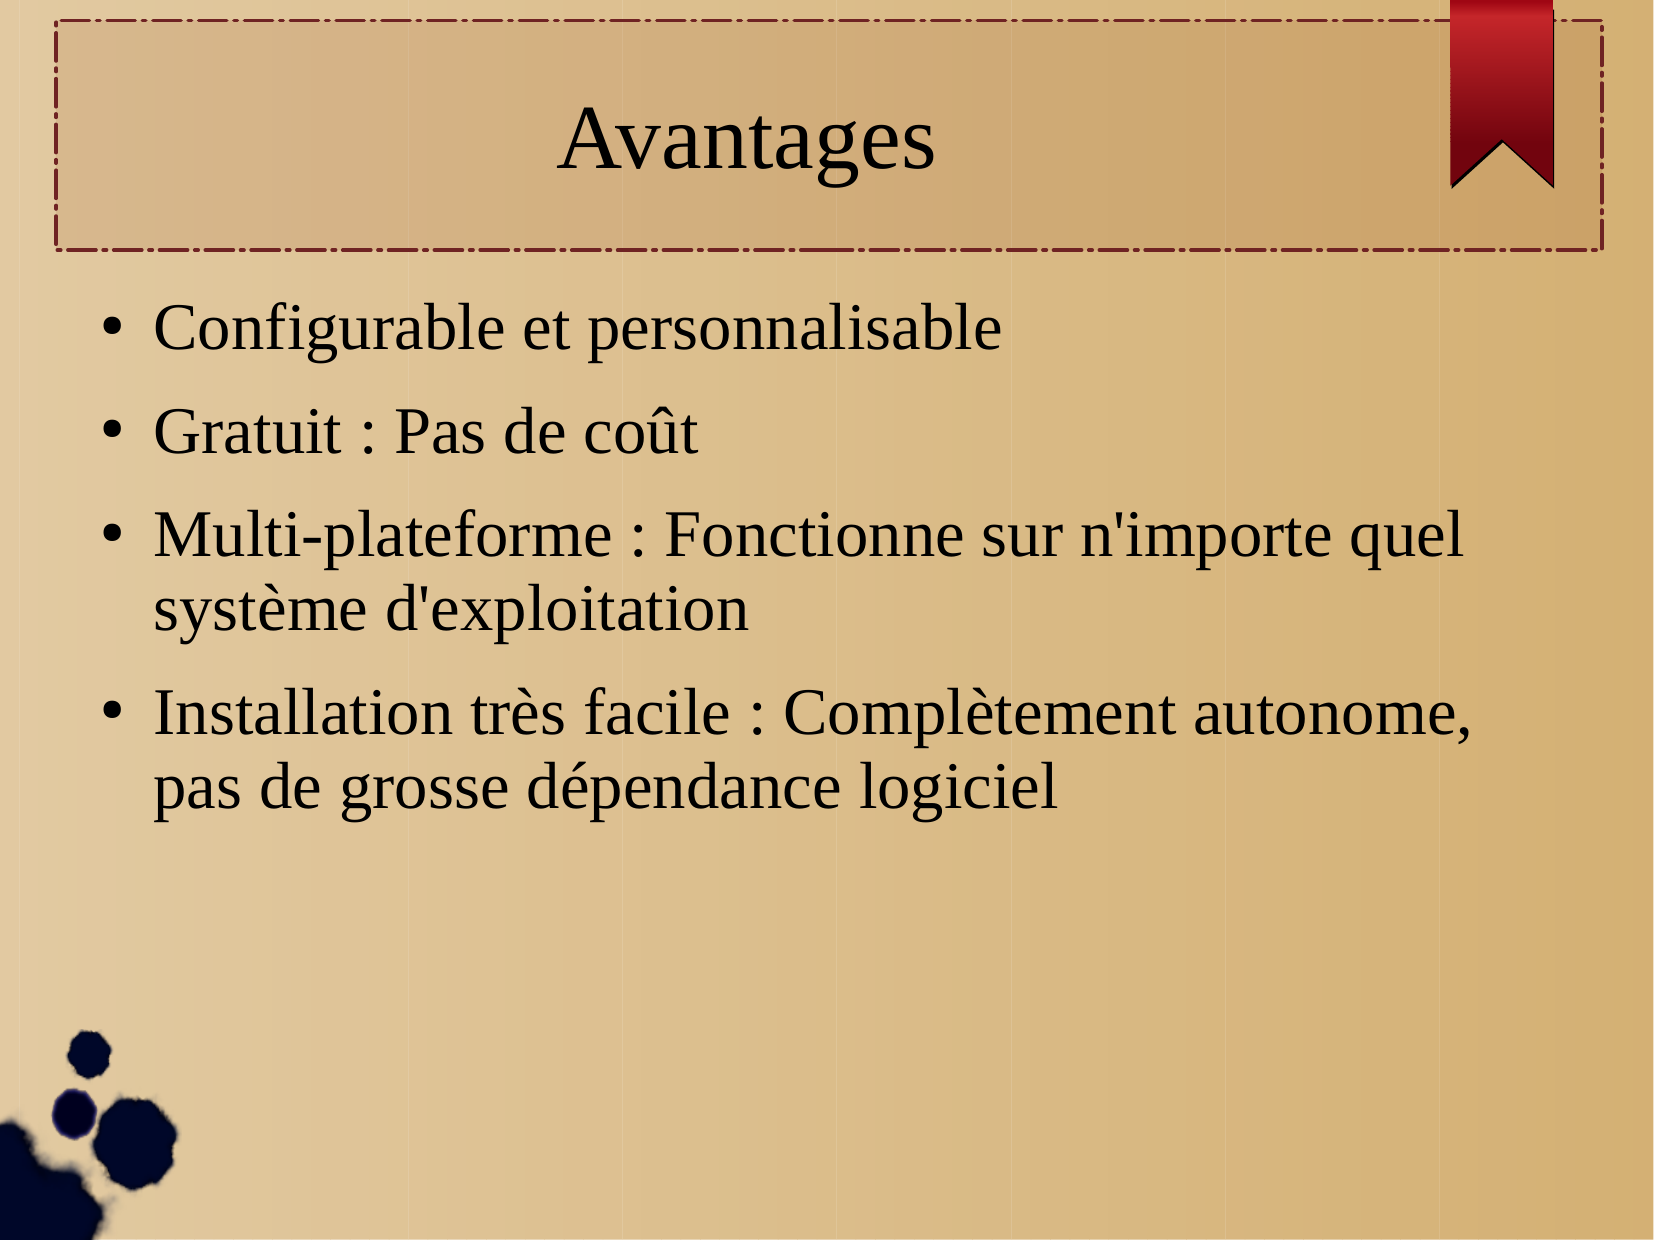

# Avantages
Configurable et personnalisable
Gratuit : Pas de coût
Multi-plateforme : Fonctionne sur n'importe quel système d'exploitation
Installation très facile : Complètement autonome, pas de grosse dépendance logiciel